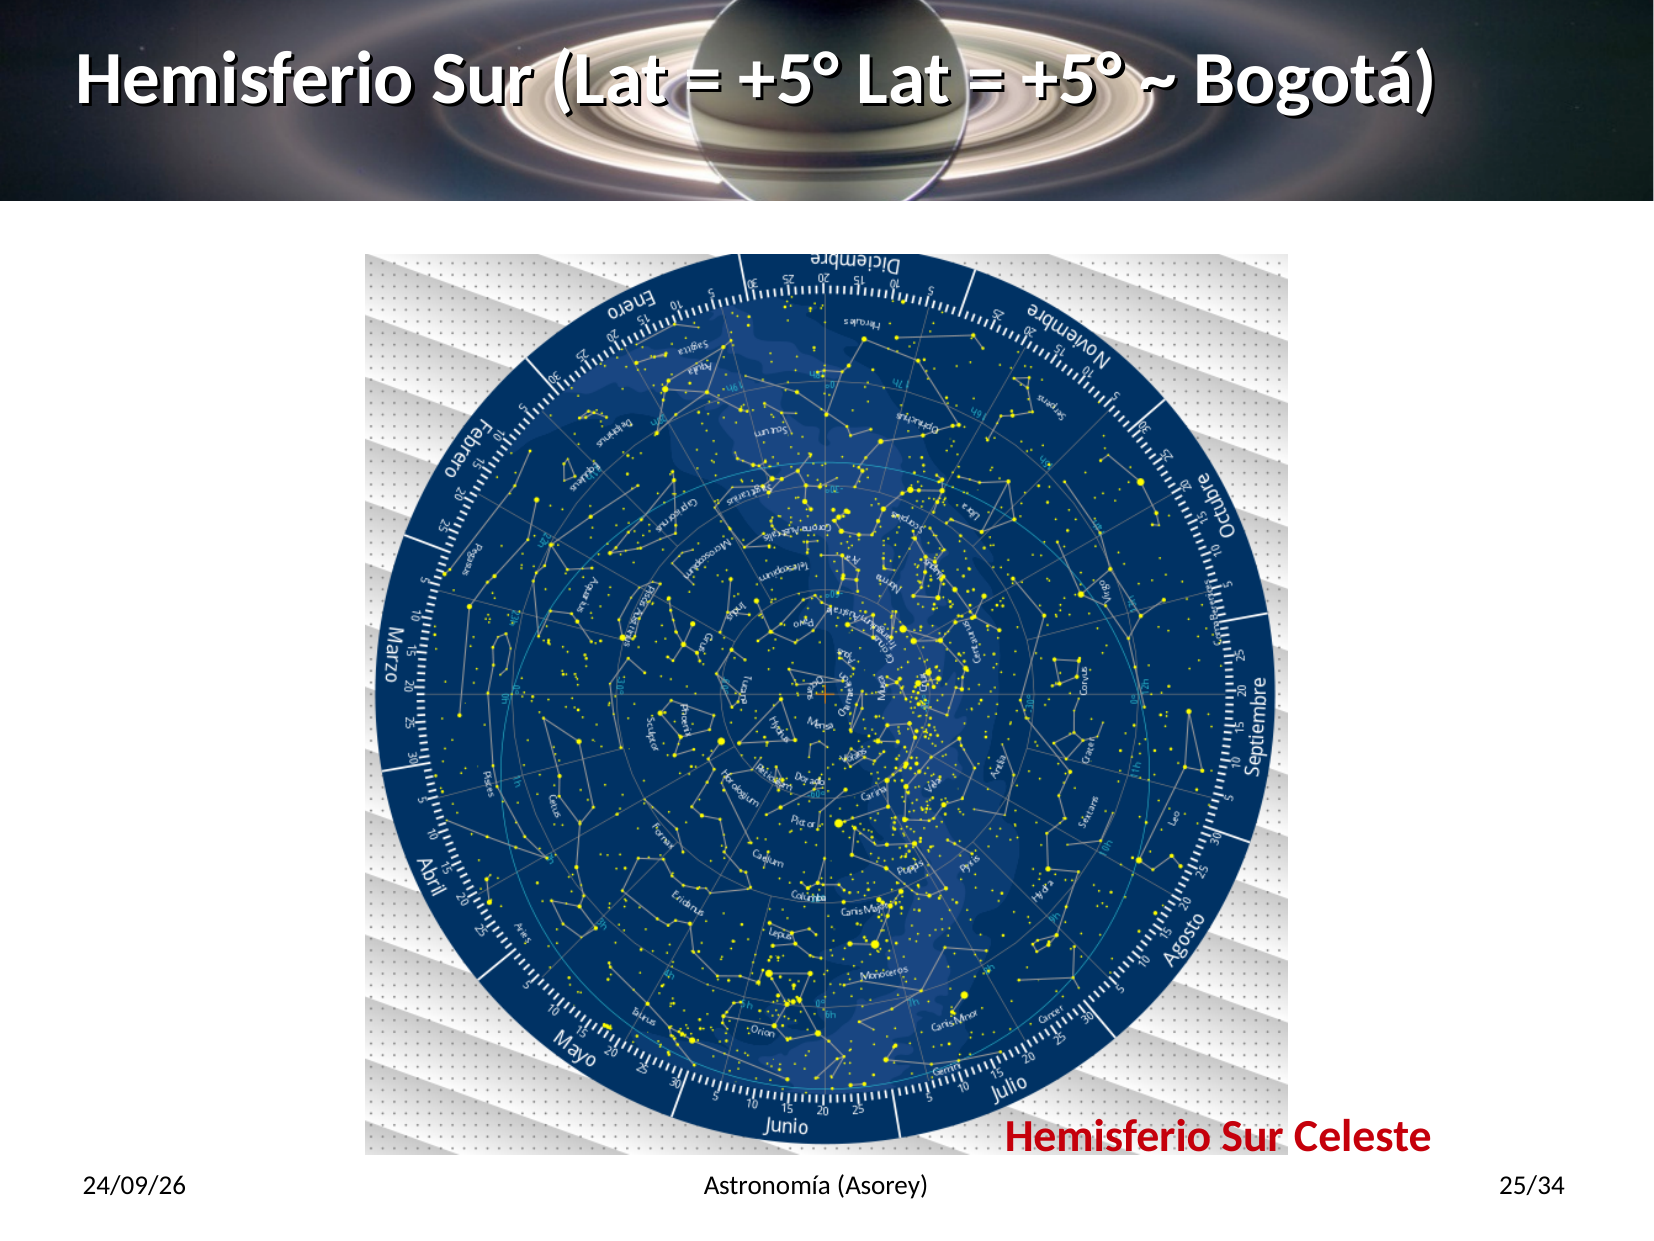

# Hemisferio Sur (Lat = +5° Lat = +5° ~ Bogotá)
Hemisferio Sur Celeste
Astronomía (Asorey)
25